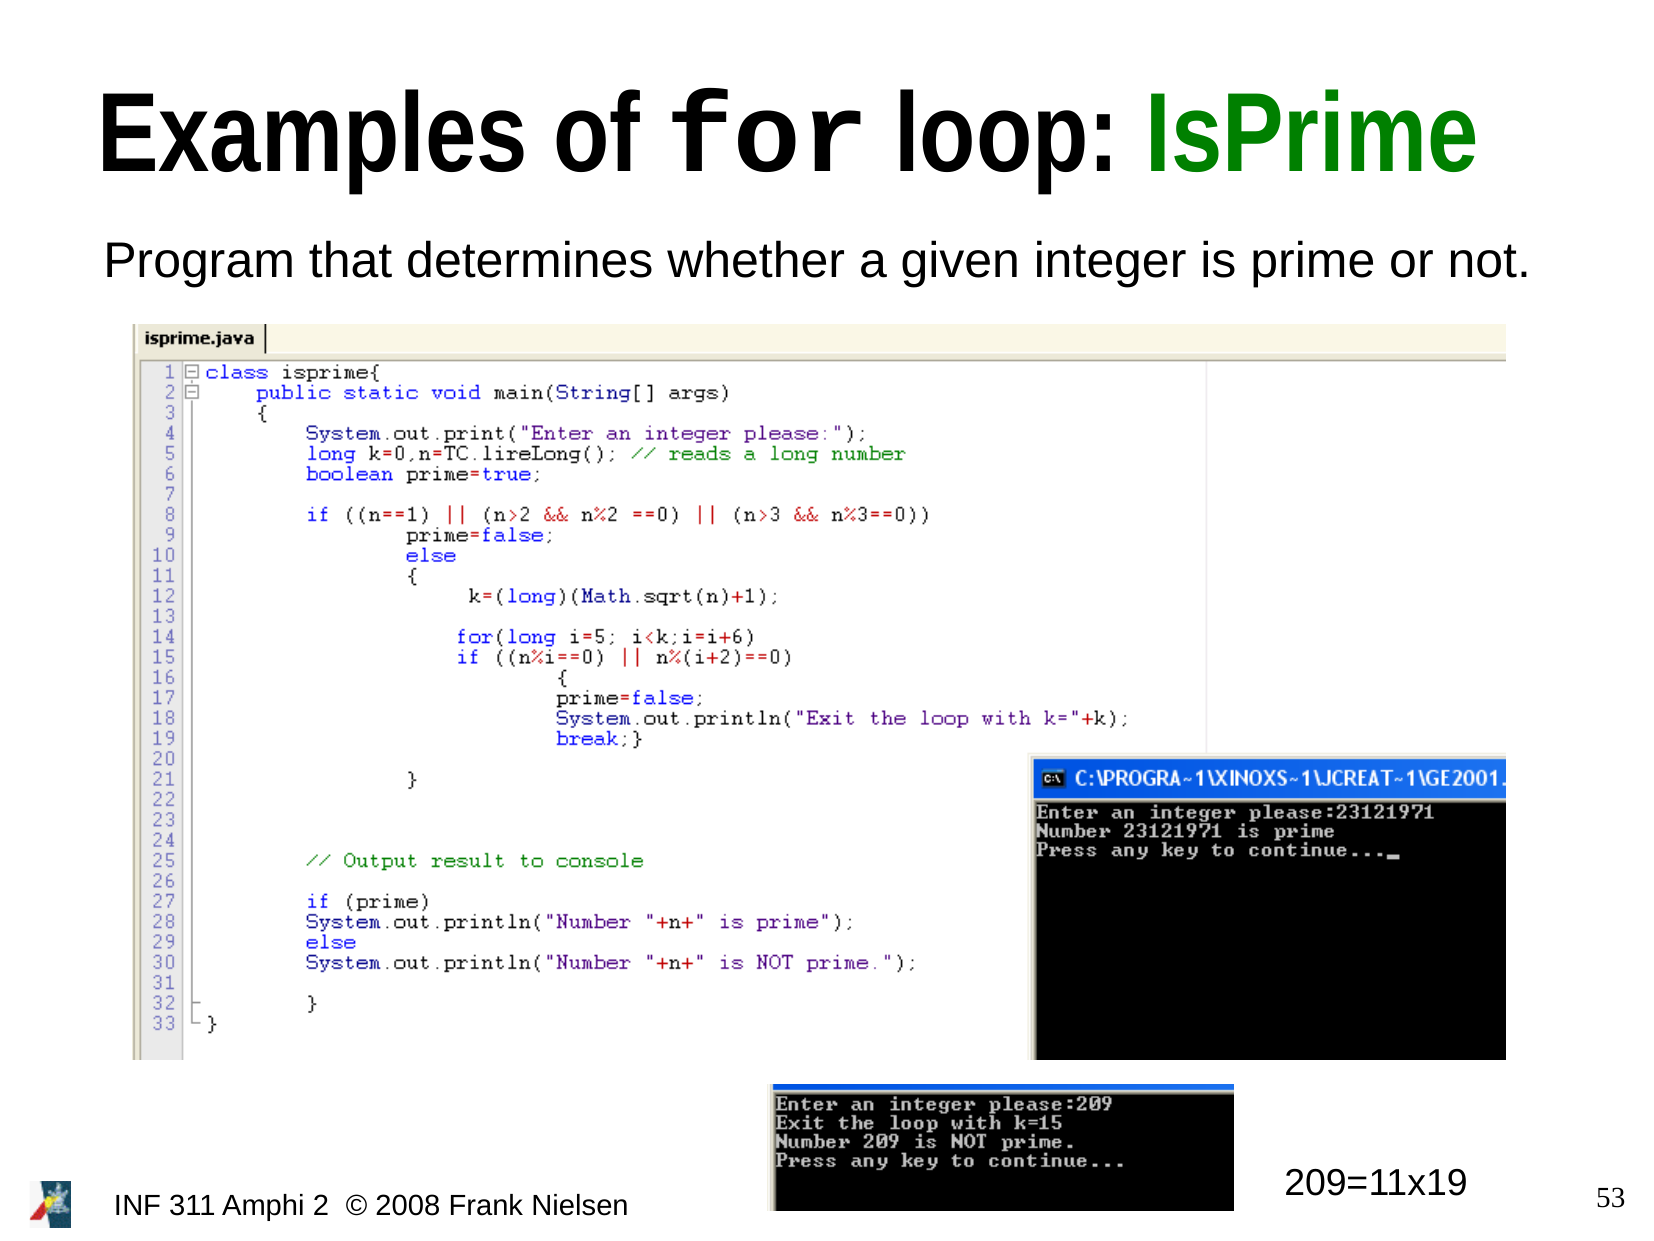

Examples of for loop: IsPrime
Program that determines whether a given integer is prime or not.
209=11x19